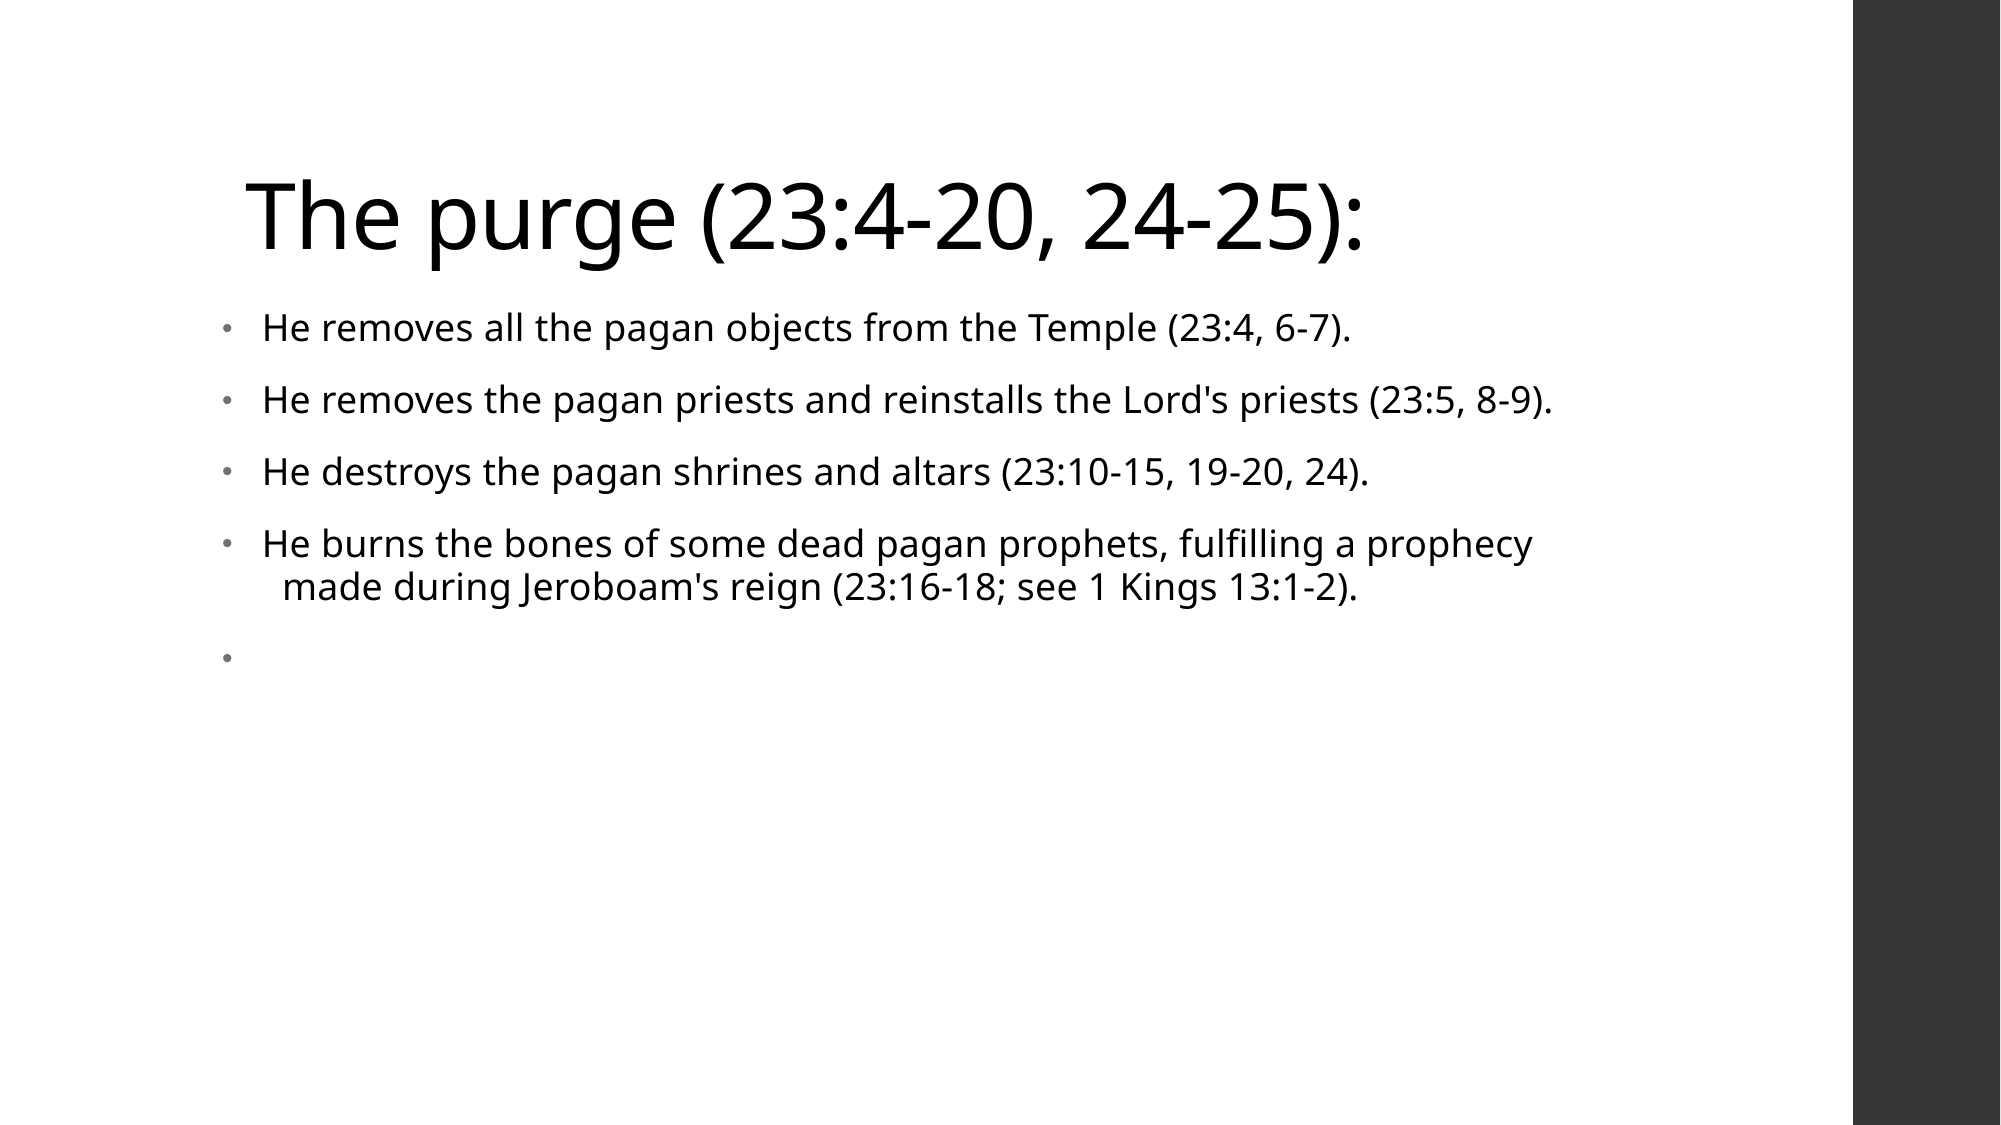

# The purge (23:4-20, 24-25):
 He removes all the pagan objects from the Temple (23:4, 6-7).
 He removes the pagan priests and reinstalls the Lord's priests (23:5, 8-9).
 He destroys the pagan shrines and altars (23:10-15, 19-20, 24).
 He burns the bones of some dead pagan prophets, fulfilling a prophecy made during Jeroboam's reign (23:16-18; see 1 Kings 13:1-2).